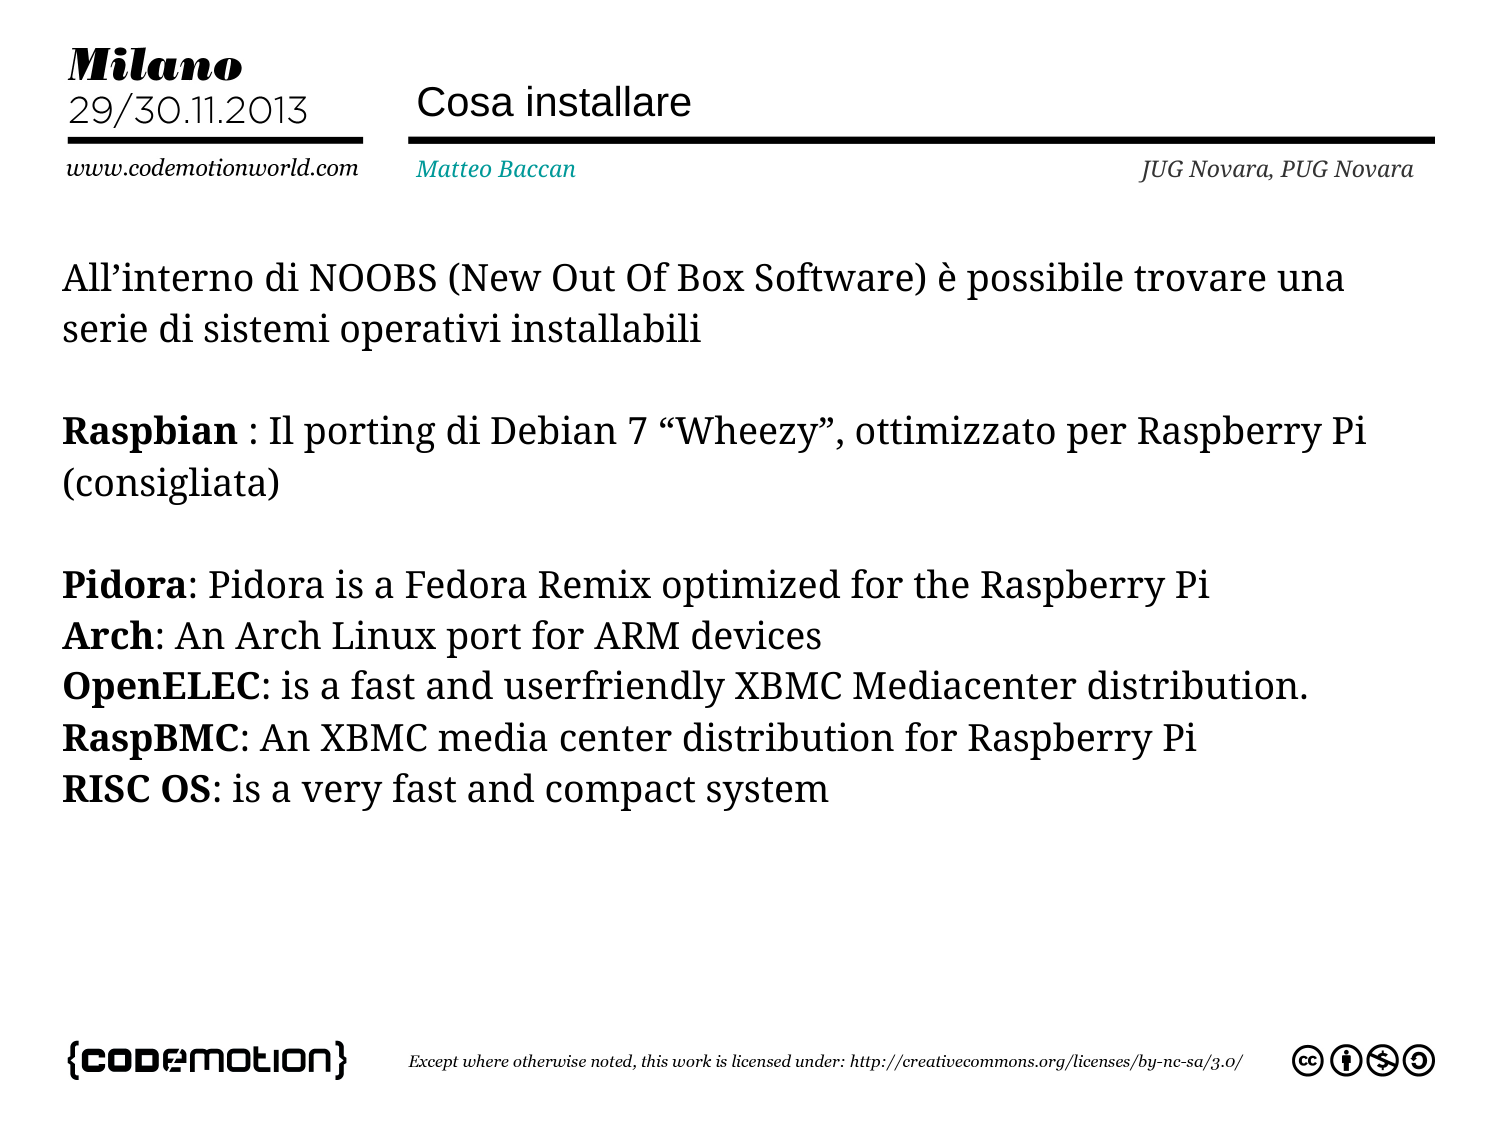

# Cosa installare
Matteo Baccan
JUG Novara, PUG Novara
All’interno di NOOBS (New Out Of Box Software) è possibile trovare una serie di sistemi operativi installabili
Raspbian : Il porting di Debian 7 “Wheezy”, ottimizzato per Raspberry Pi (consigliata)
Pidora: Pidora is a Fedora Remix optimized for the Raspberry Pi
Arch: An Arch Linux port for ARM devices
OpenELEC: is a fast and userfriendly XBMC Mediacenter distribution.
RaspBMC: An XBMC media center distribution for Raspberry Pi
RISC OS: is a very fast and compact system